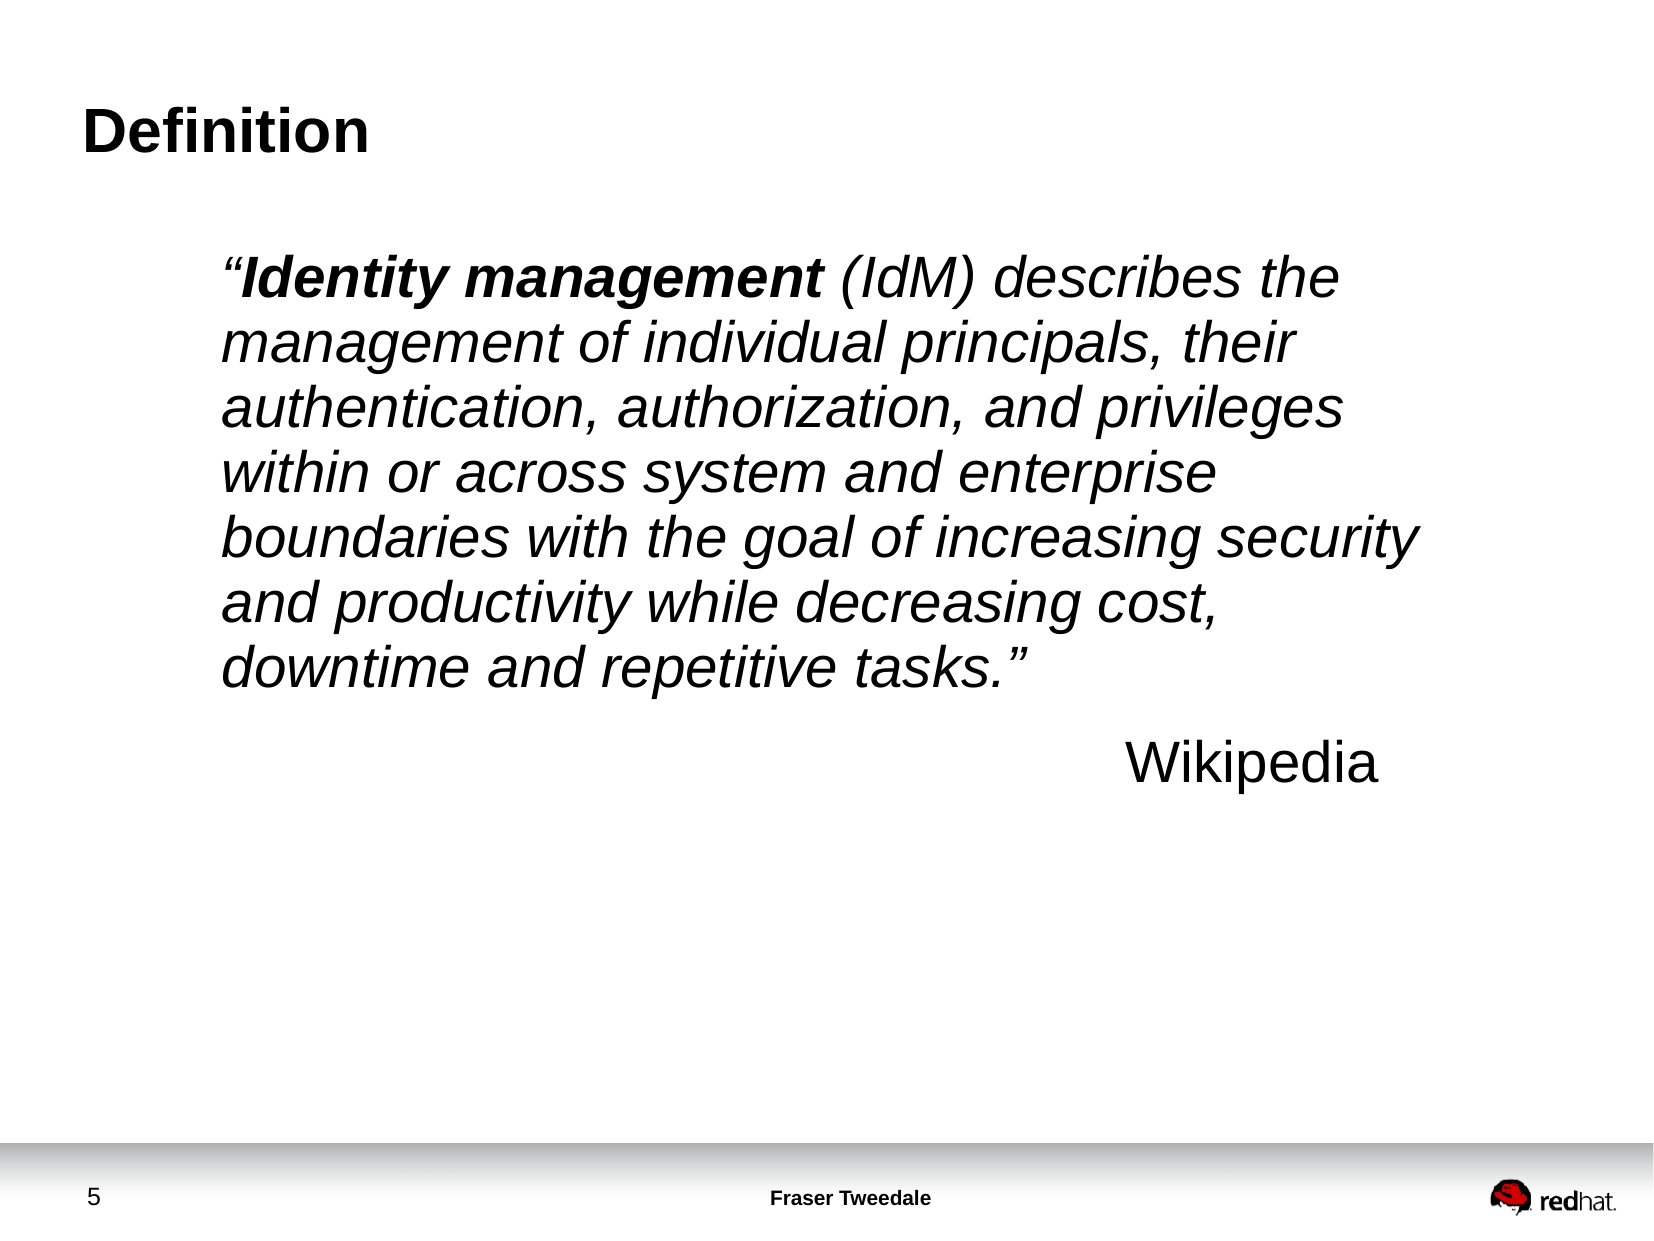

# Definition
“Identity management (IdM) describes the management of individual principals, their authentication, authorization, and privileges within or across system and enterprise boundaries with the goal of increasing security and productivity while decreasing cost, downtime and repetitive tasks.”
 Wikipedia